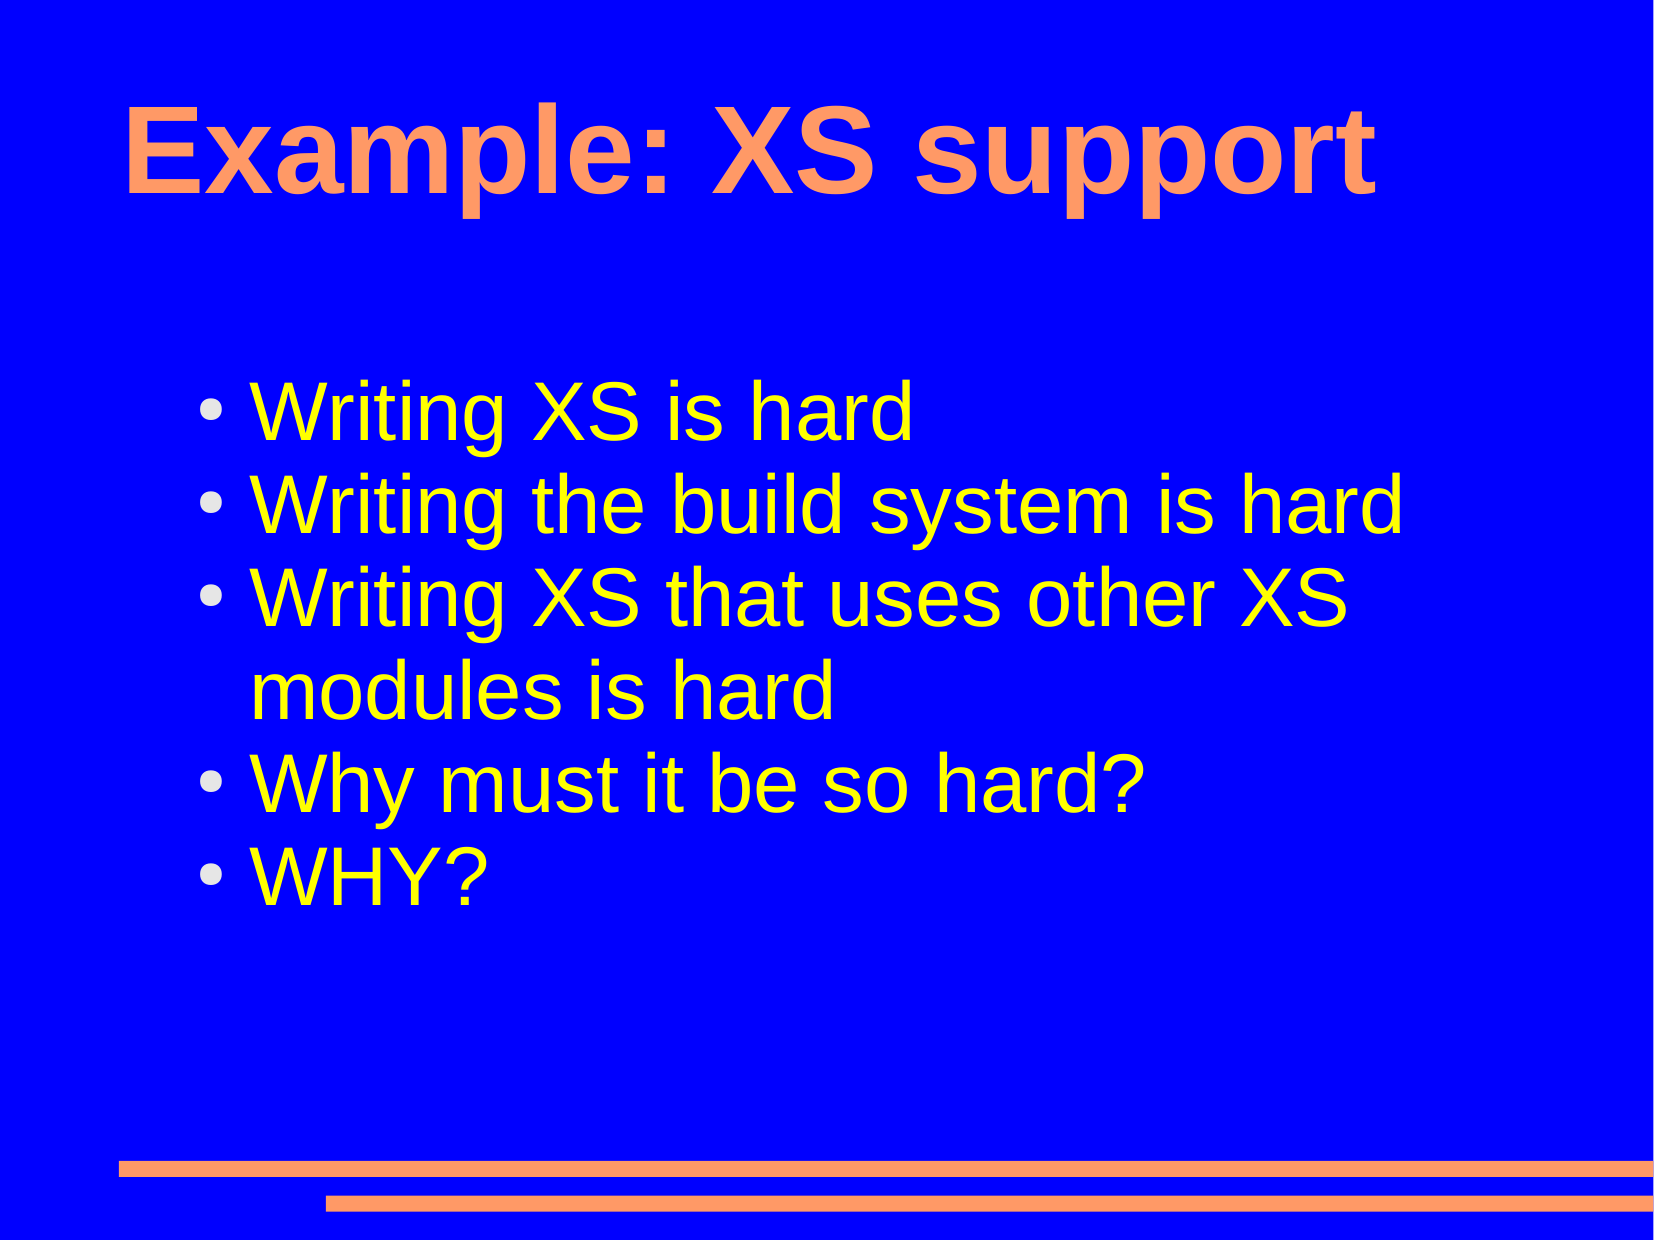

# Example: XS support
Writing XS is hard
Writing the build system is hard
Writing XS that uses other XS modules is hard
Why must it be so hard?
WHY?